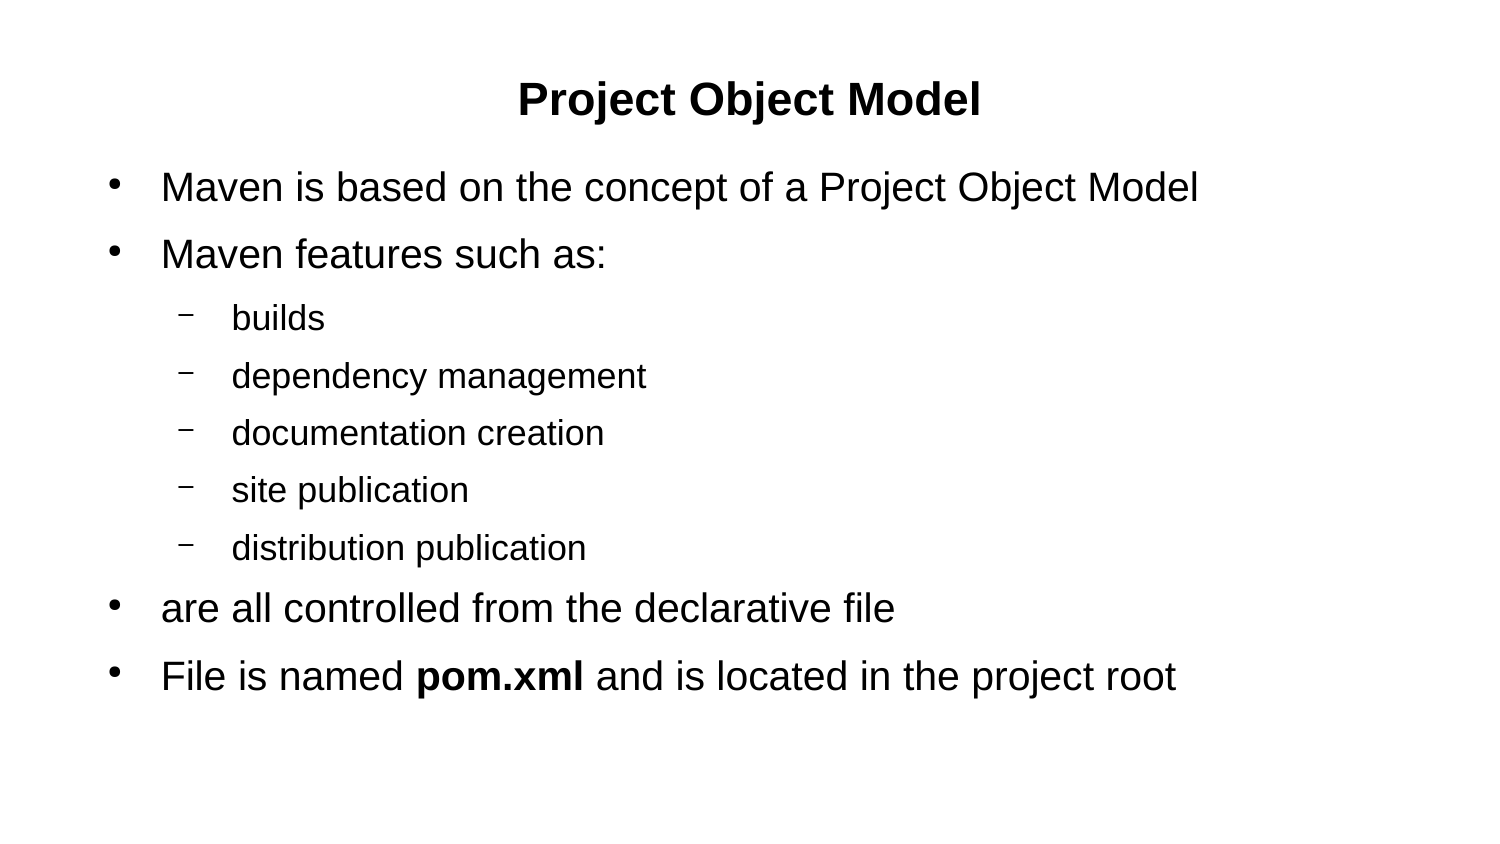

# Project Object Model
Maven is based on the concept of a Project Object Model
Maven features such as:
builds
dependency management
documentation creation
site publication
distribution publication
are all controlled from the declarative file
File is named pom.xml and is located in the project root